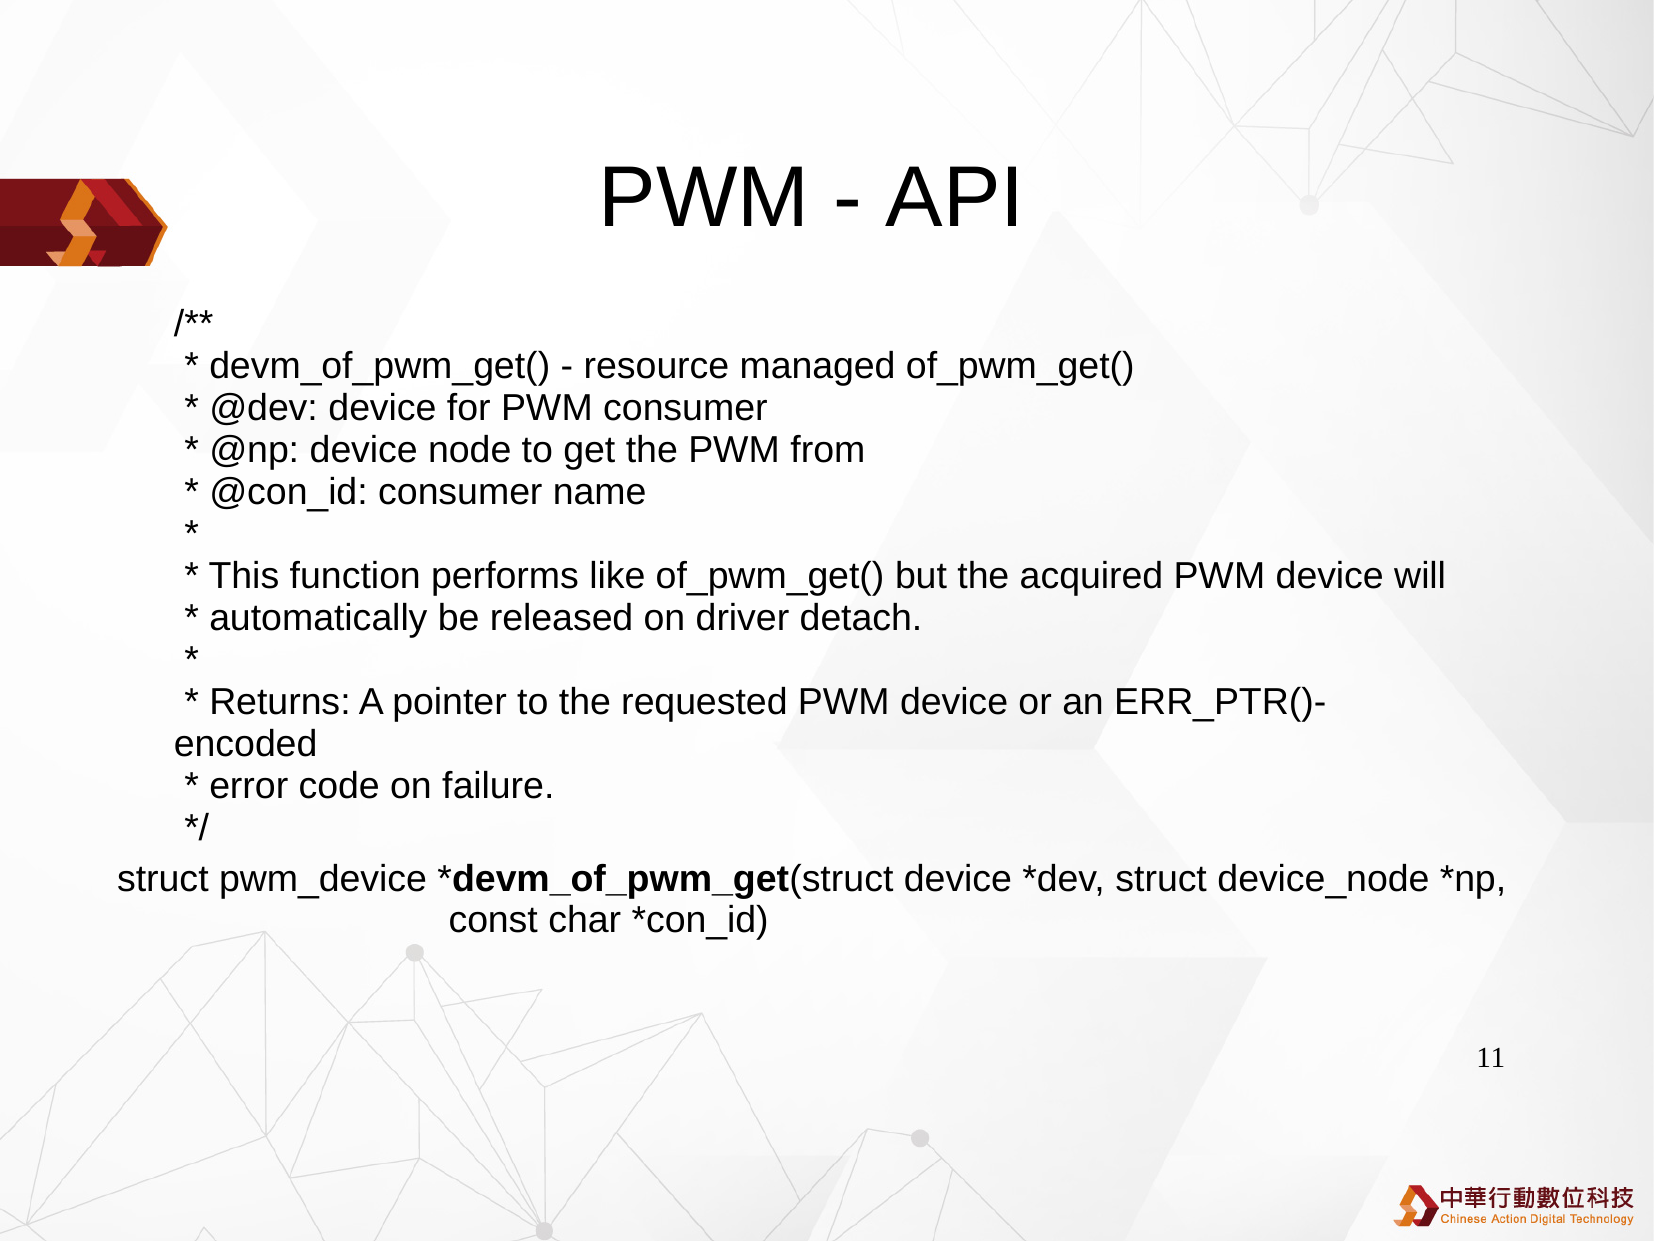

# PWM - API
/**
 * devm_of_pwm_get() - resource managed of_pwm_get()
 * @dev: device for PWM consumer
 * @np: device node to get the PWM from
 * @con_id: consumer name
 *
 * This function performs like of_pwm_get() but the acquired PWM device will
 * automatically be released on driver detach.
 *
 * Returns: A pointer to the requested PWM device or an ERR_PTR()-encoded
 * error code on failure.
 */
struct pwm_device *devm_of_pwm_get(struct device *dev, struct device_node *np,
				 const char *con_id)
11